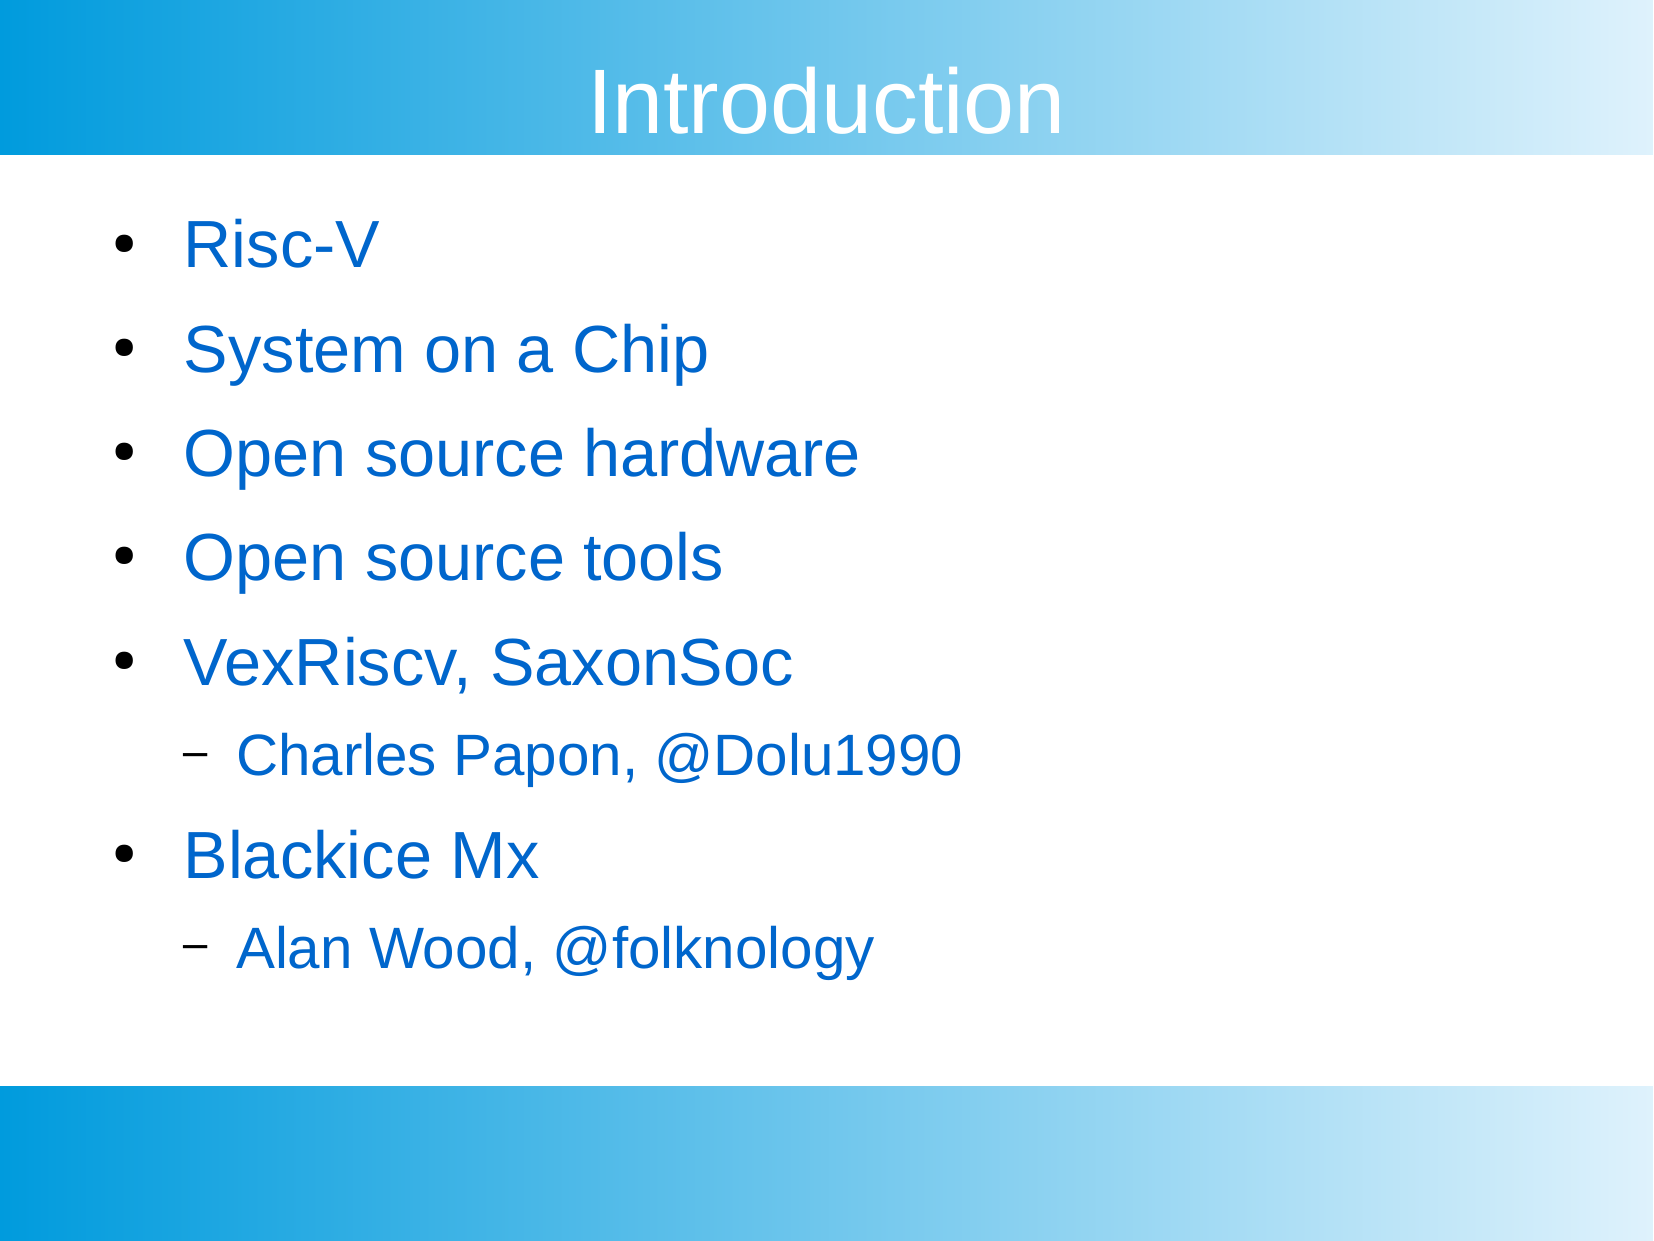

# Introduction
 Risc-V
 System on a Chip
 Open source hardware
 Open source tools
 VexRiscv, SaxonSoc
Charles Papon, @Dolu1990
 Blackice Mx
Alan Wood, @folknology